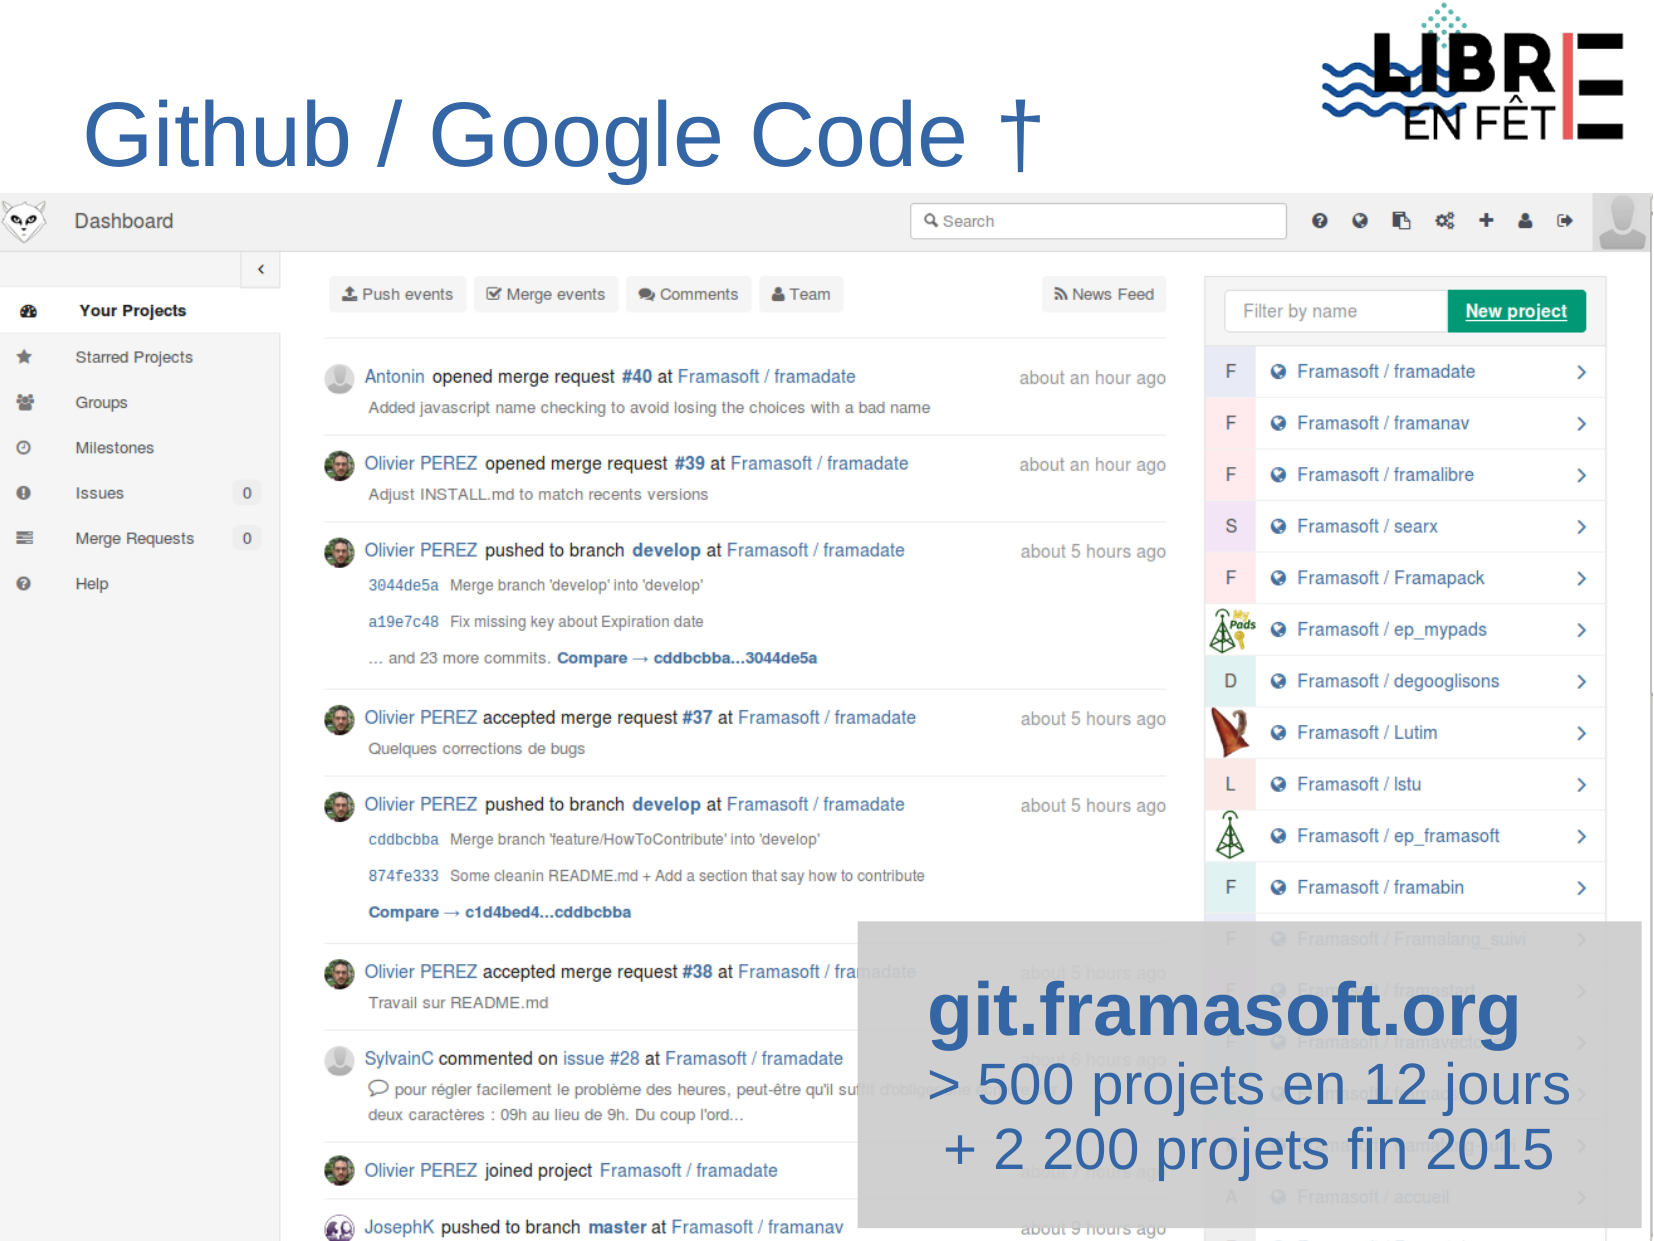

# Github / Google Code †
git.framasoft.org
> 500 projets en 12 jours
 + 2 200 projets fin 2015